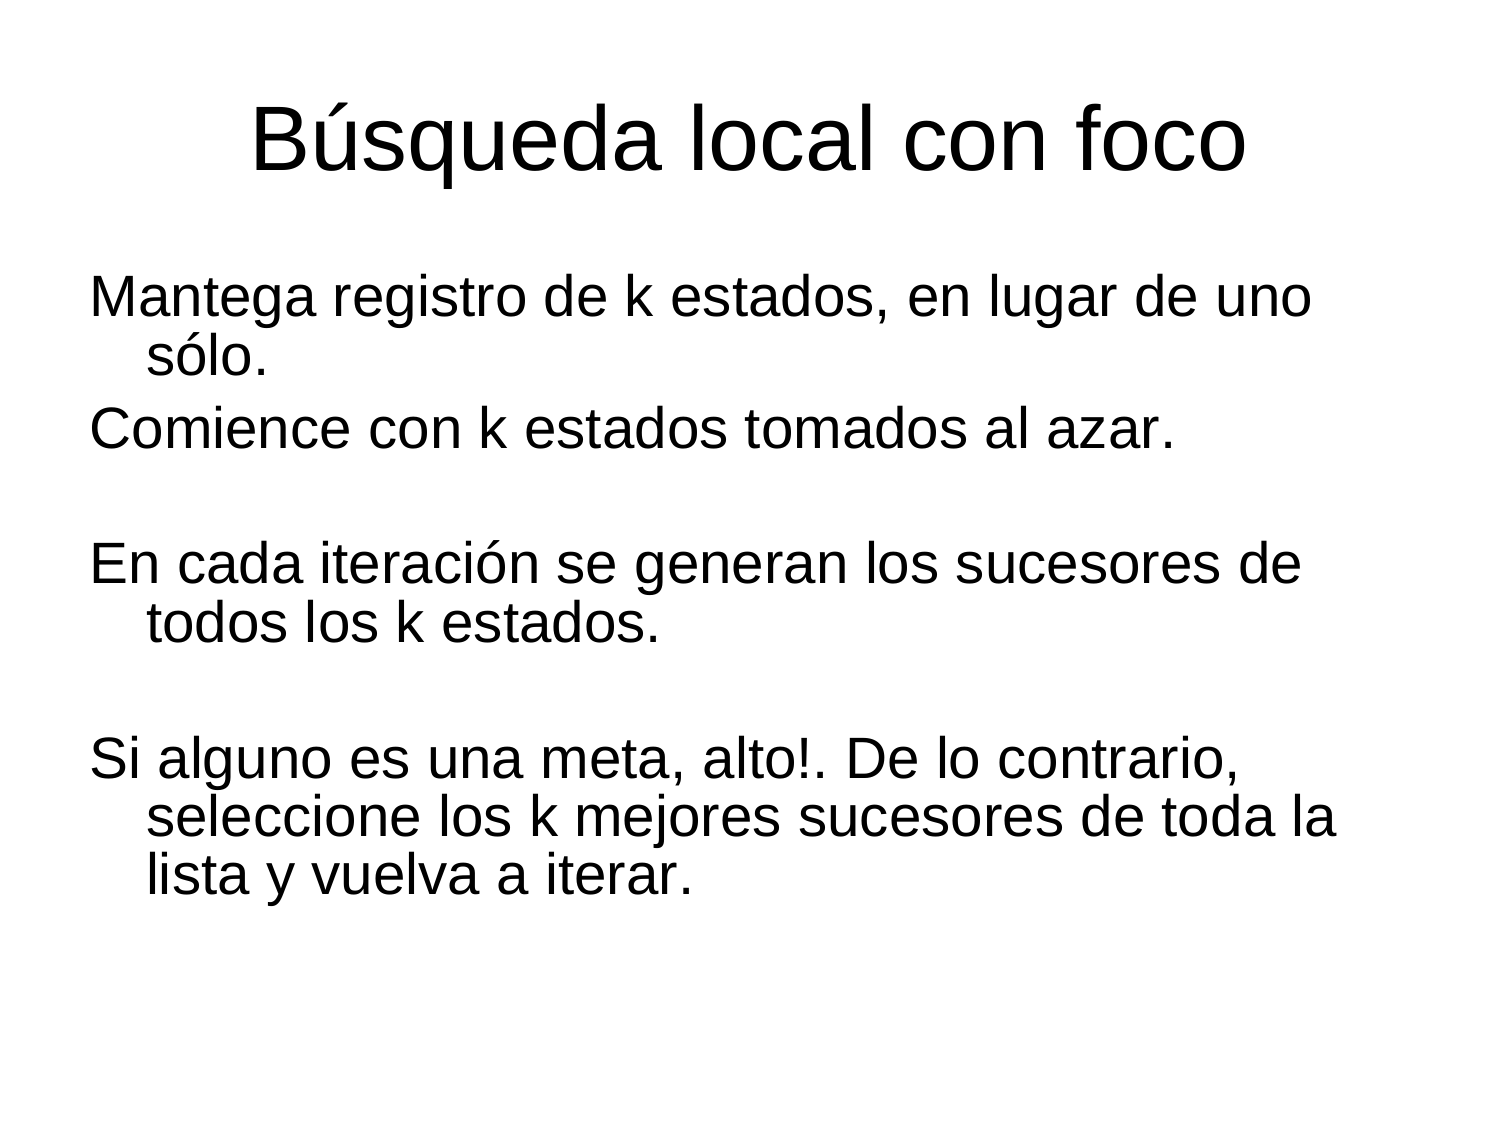

# Búsqueda local con foco
Mantega registro de k estados, en lugar de uno sólo.
Comience con k estados tomados al azar.
En cada iteración se generan los sucesores de todos los k estados.
Si alguno es una meta, alto!. De lo contrario, seleccione los k mejores sucesores de toda la lista y vuelva a iterar.